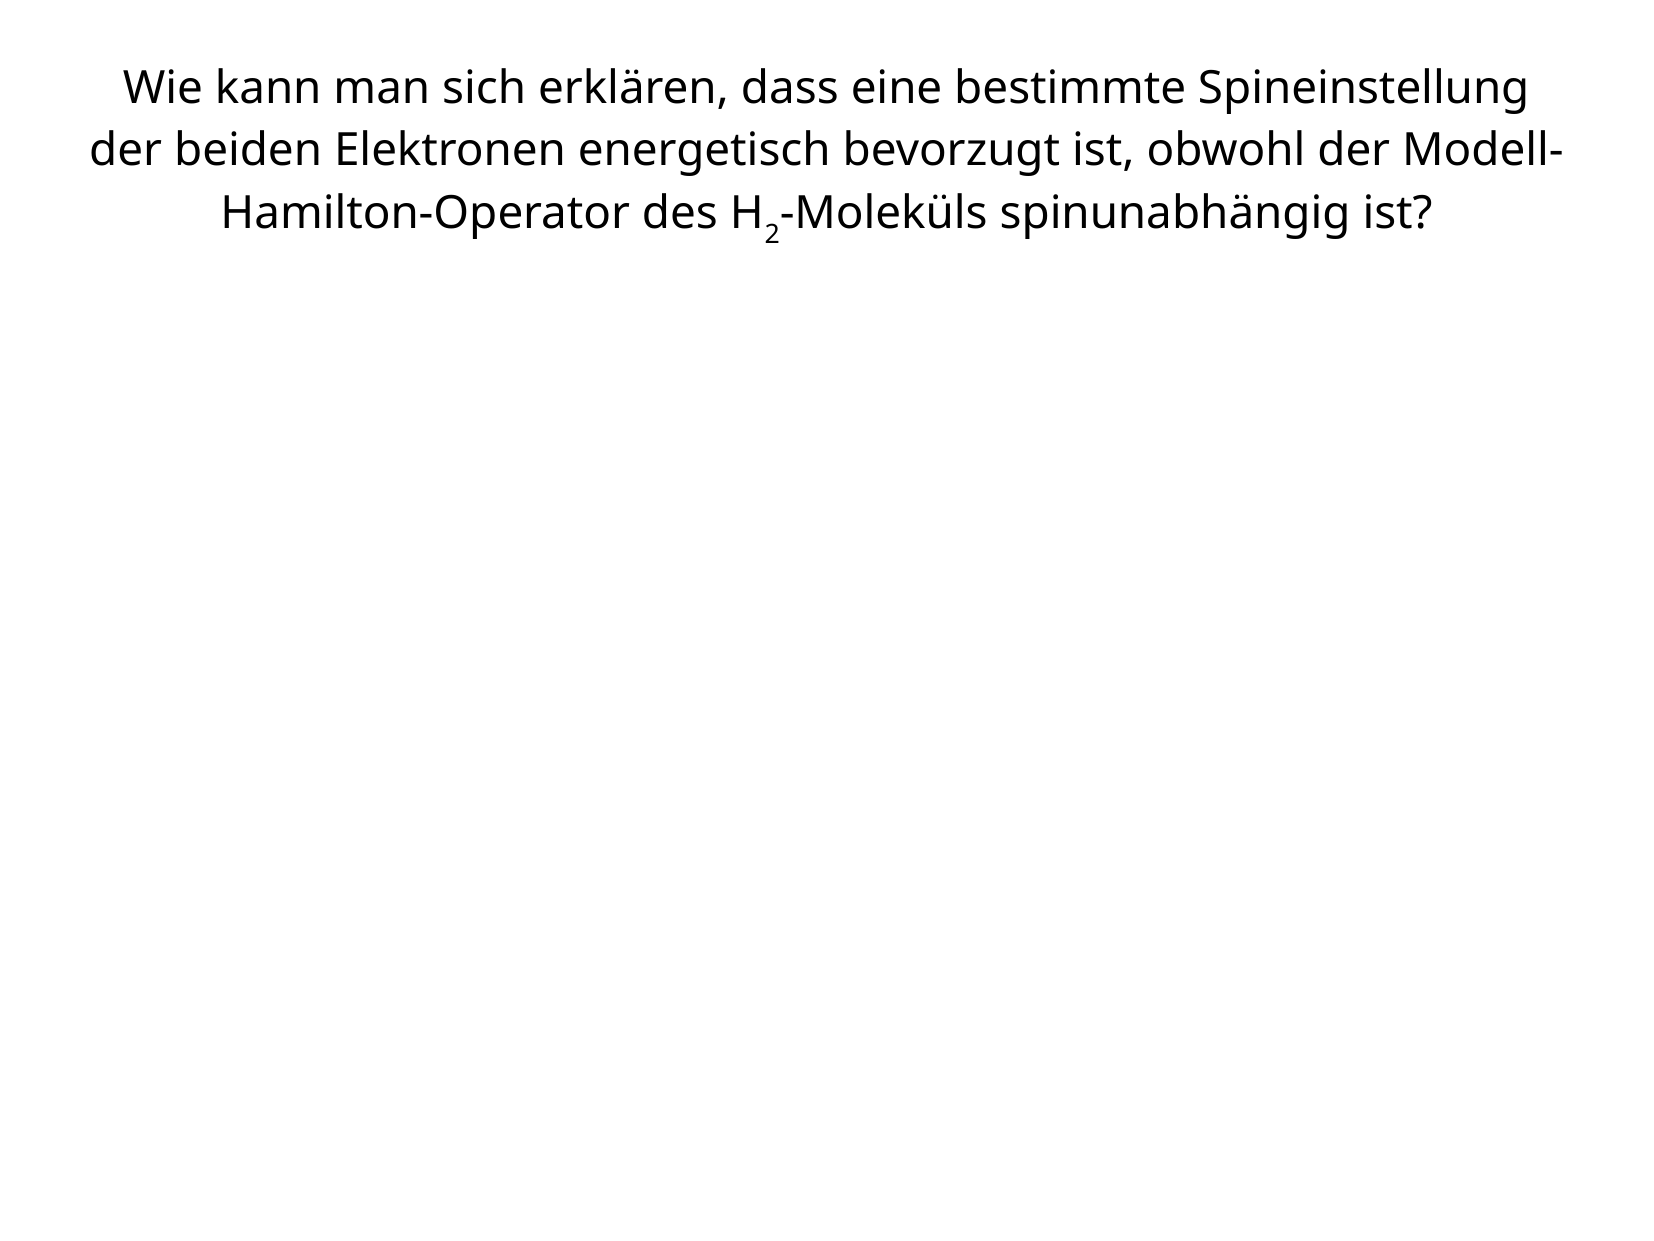

# Wie kann man sich erklären, dass eine bestimmte Spineinstellung der beiden Elektronen energetisch bevorzugt ist, obwohl der Modell-Hamilton-Operator des H2-Moleküls spinunabhängig ist?